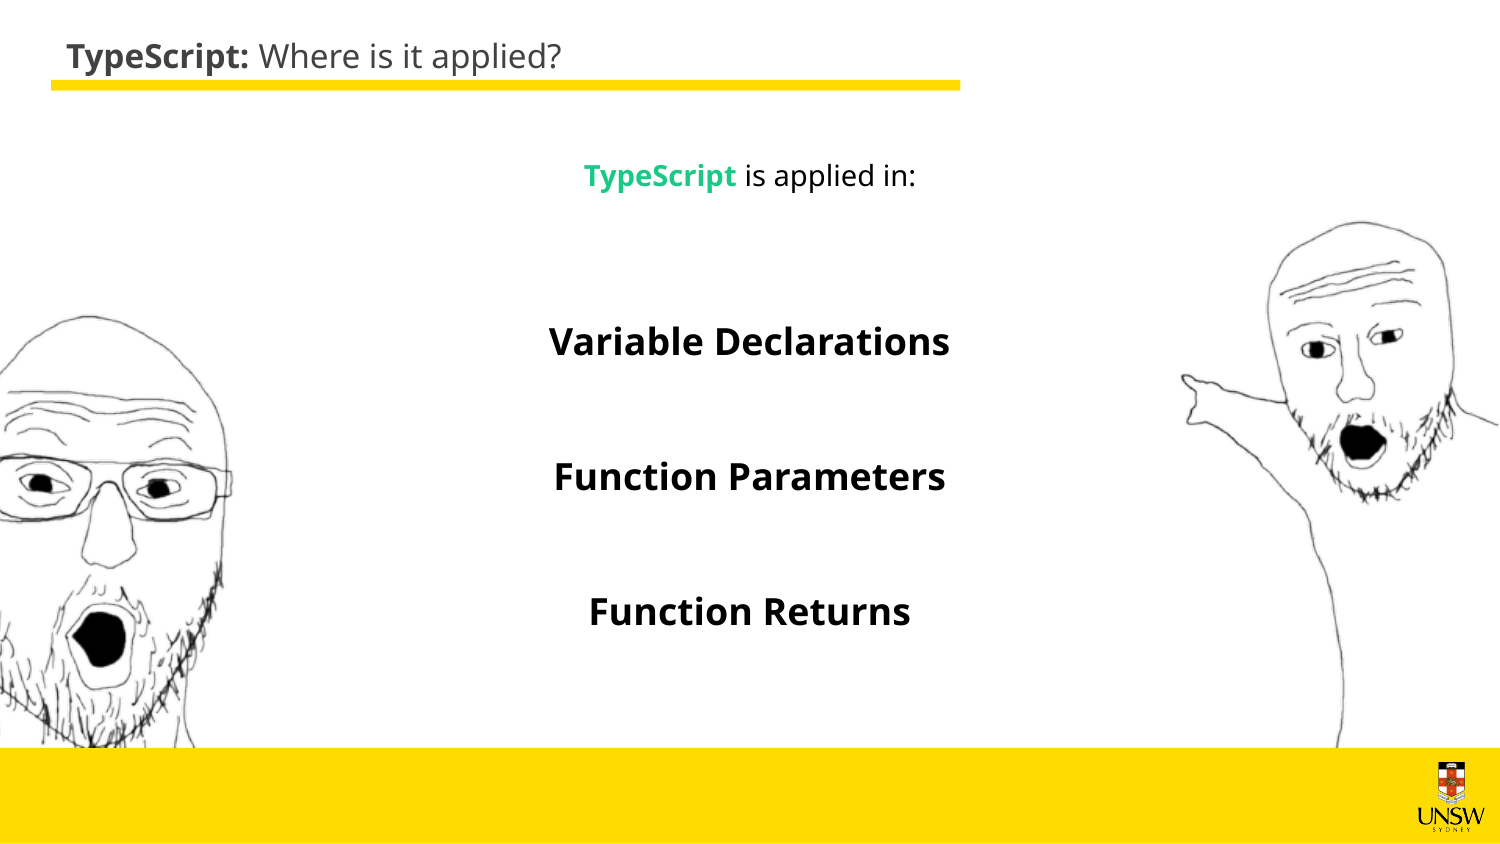

TypeScript: Where is it applied?
TypeScript is applied in:
Variable Declarations
Function Parameters
Function Returns